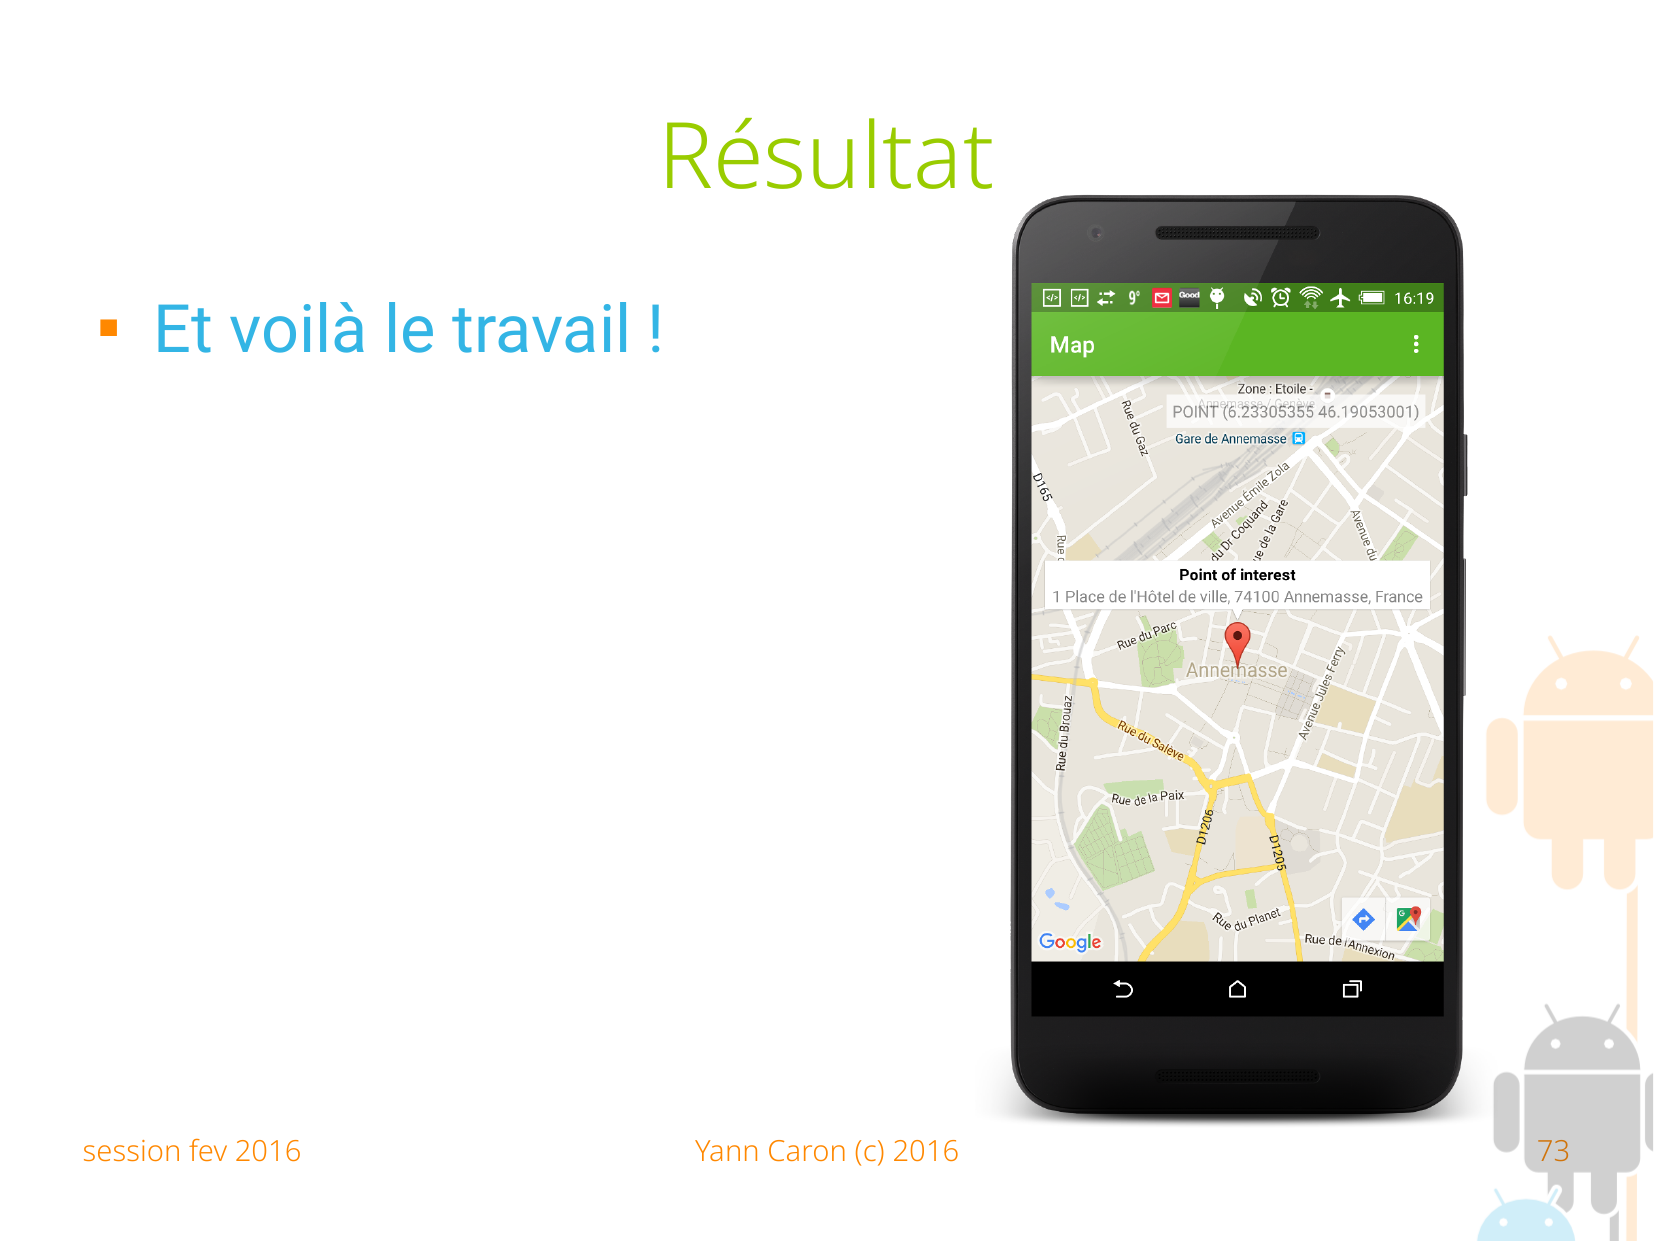

# Résultat
Et voilà le travail !
session fev 2016
Yann Caron (c) 2016
73